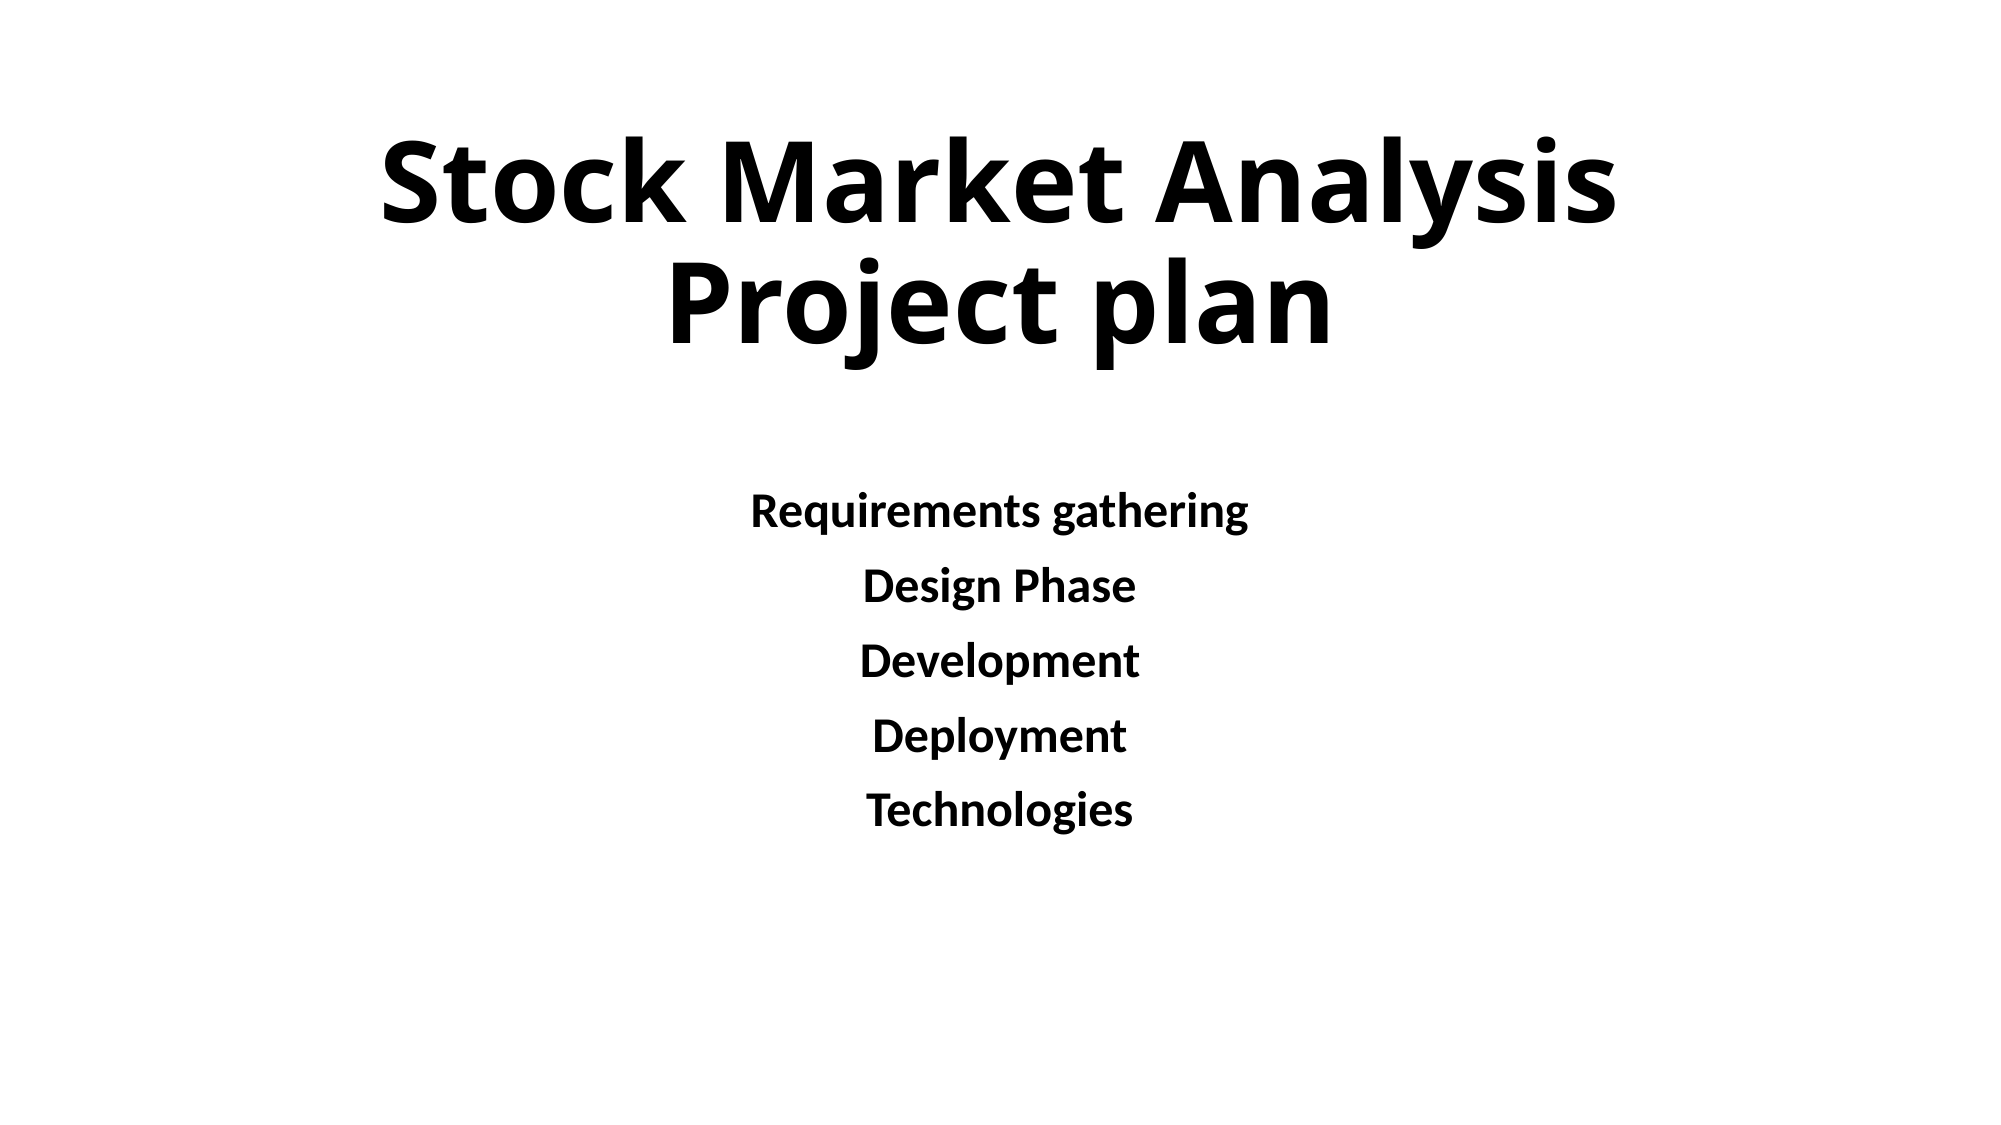

# Stock Market Analysis Project plan
Requirements gathering
Design Phase
Development
Deployment
Technologies